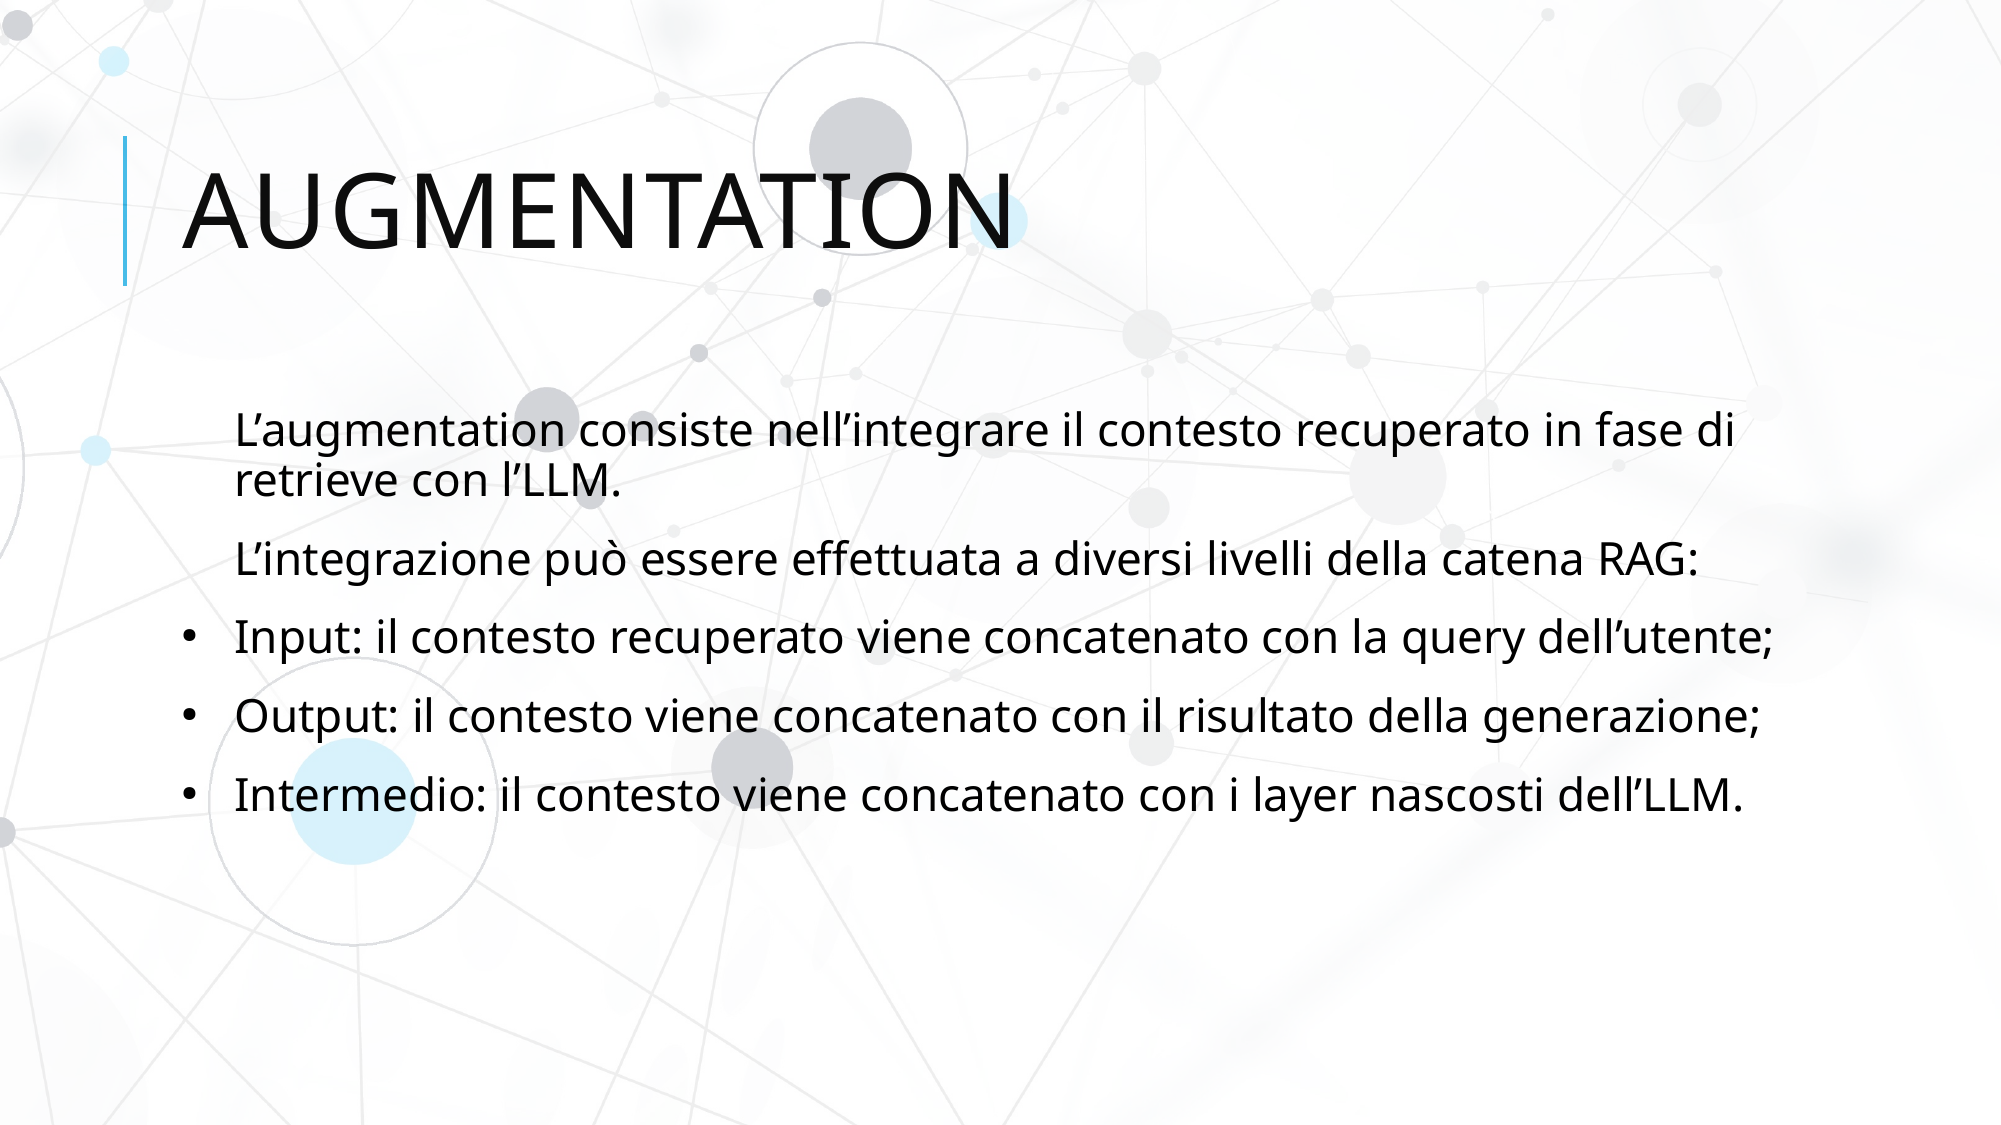

# AUGMENTATION
L’augmentation consiste nell’integrare il contesto recuperato in fase di retrieve con l’LLM.
L’integrazione può essere effettuata a diversi livelli della catena RAG:
Input: il contesto recuperato viene concatenato con la query dell’utente;
Output: il contesto viene concatenato con il risultato della generazione;
Intermedio: il contesto viene concatenato con i layer nascosti dell’LLM.